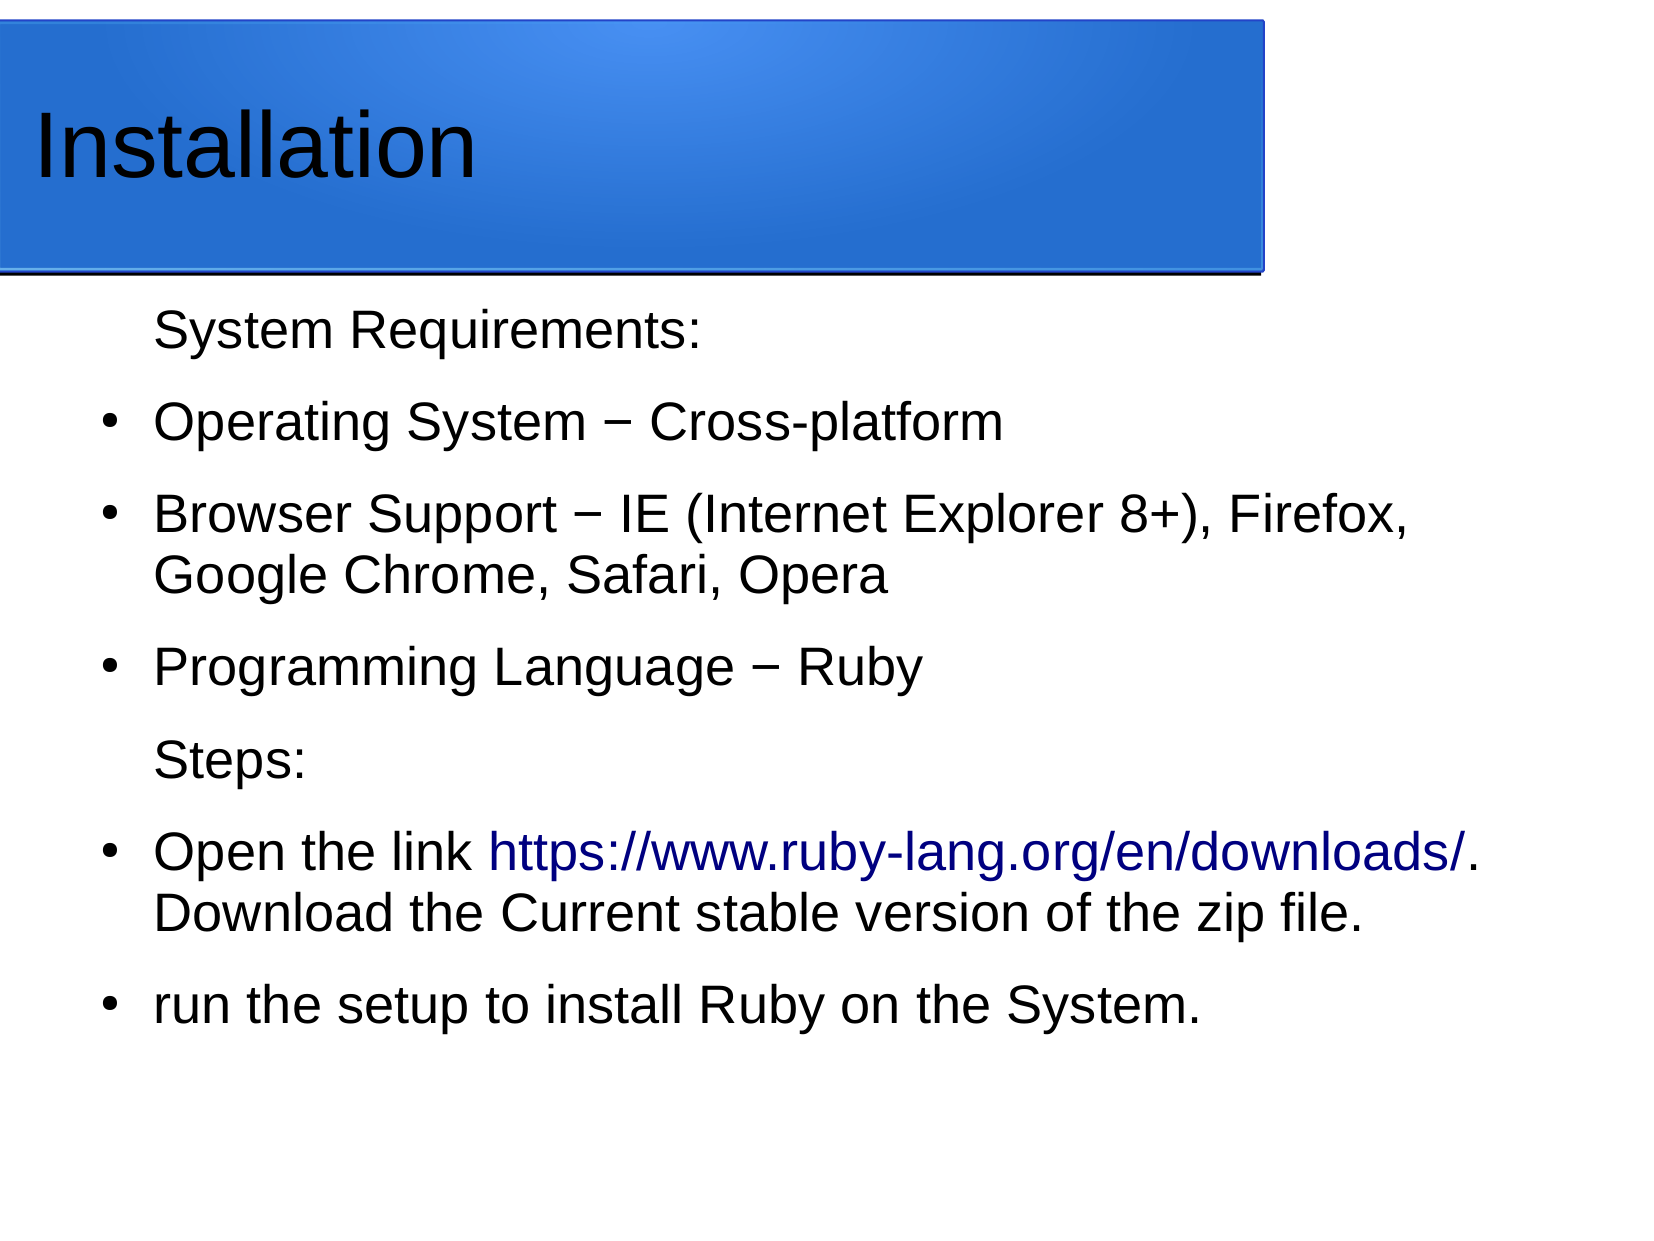

# Installation
System Requirements:
Operating System − Cross-platform
Browser Support − IE (Internet Explorer 8+), Firefox, Google Chrome, Safari, Opera
Programming Language − Ruby
Steps:
Open the link https://www.ruby-lang.org/en/downloads/. Download the Current stable version of the zip file.
run the setup to install Ruby on the System.